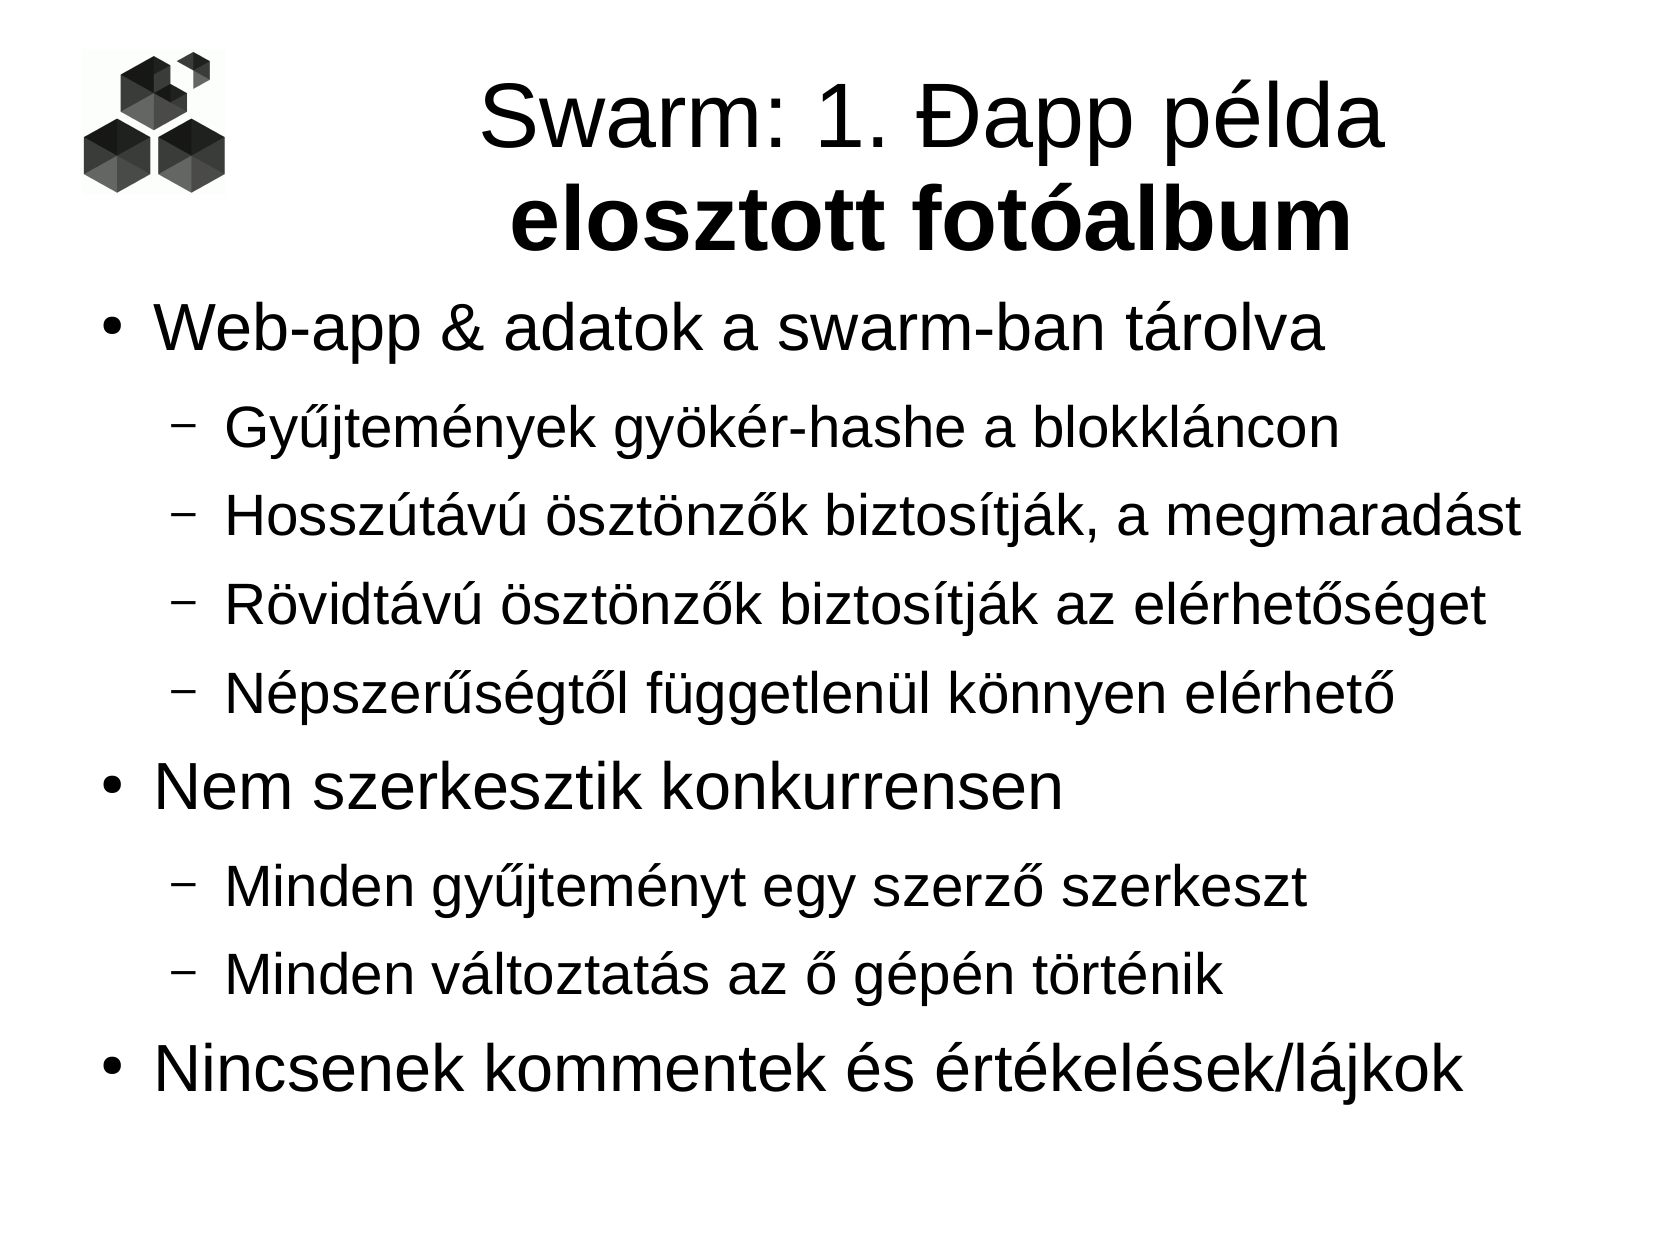

# Swarm: 1. Đapp példa elosztott fotóalbum
Web-app & adatok a swarm-ban tárolva
Gyűjtemények gyökér-hashe a blokkláncon
Hosszútávú ösztönzők biztosítják, a megmaradást
Rövidtávú ösztönzők biztosítják az elérhetőséget
Népszerűségtől függetlenül könnyen elérhető
Nem szerkesztik konkurrensen
Minden gyűjteményt egy szerző szerkeszt
Minden változtatás az ő gépén történik
Nincsenek kommentek és értékelések/lájkok